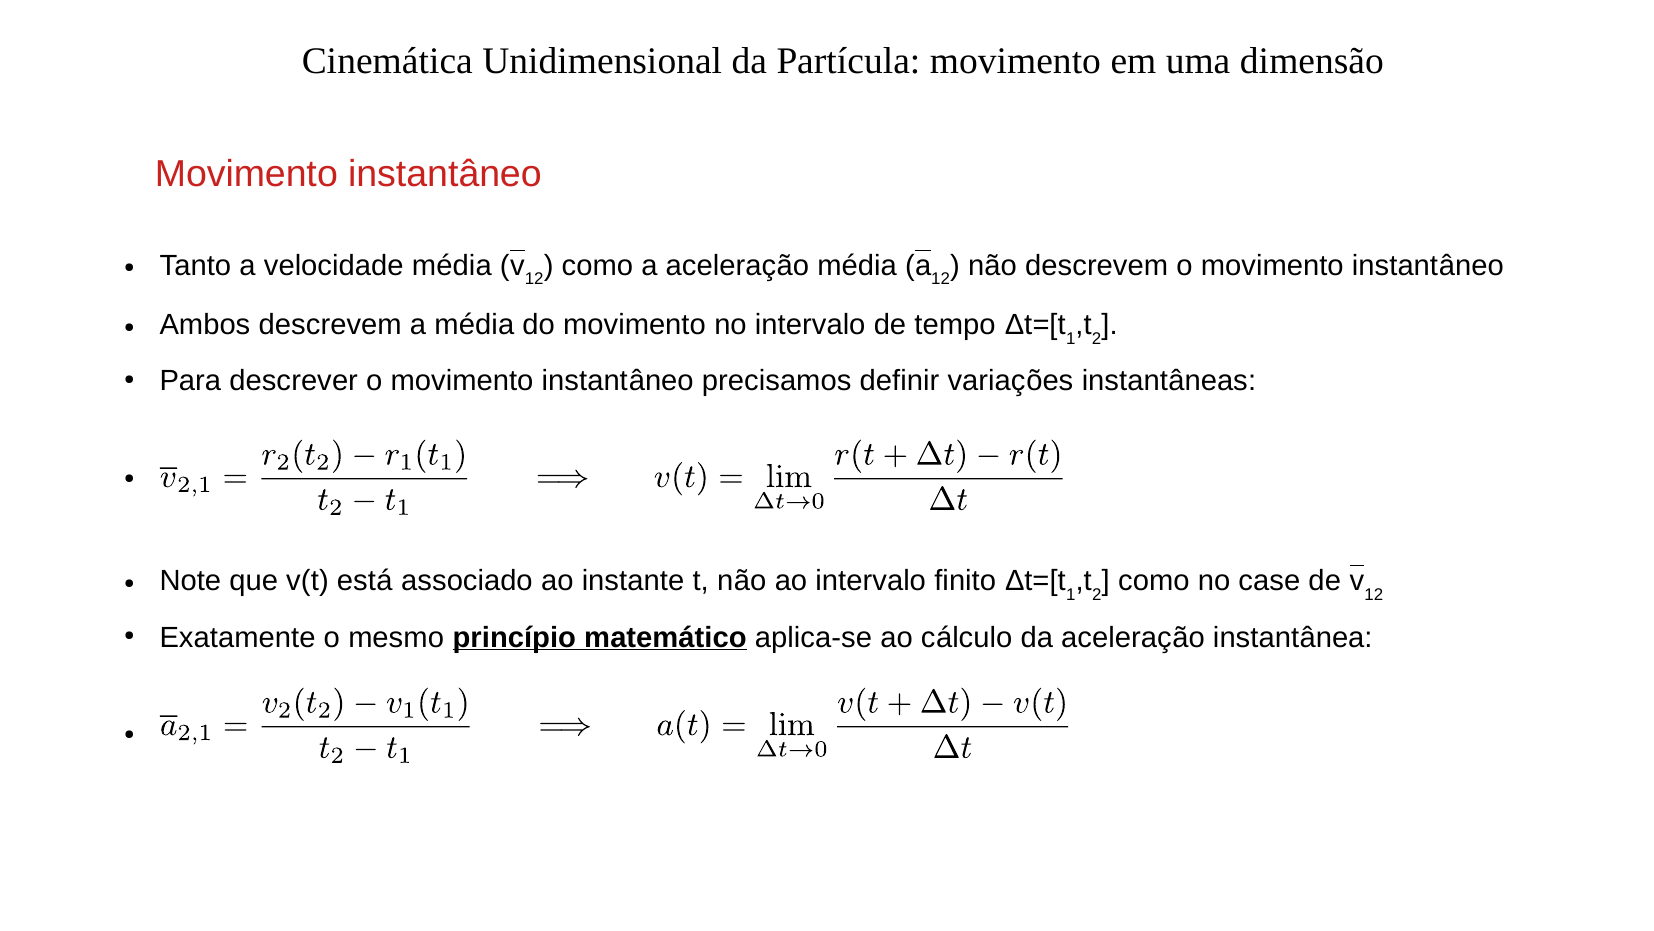

Cinemática Unidimensional da Partícula: movimento em uma dimensão
Movimento instantâneo
Tanto a velocidade média (v12) como a aceleração média (a12) não descrevem o movimento instantâneo
Ambos descrevem a média do movimento no intervalo de tempo Δt=[t1,t2].
Para descrever o movimento instantâneo precisamos definir variações instantâneas:
Note que v(t) está associado ao instante t, não ao intervalo finito Δt=[t1,t2] como no case de v12
Exatamente o mesmo princípio matemático aplica-se ao cálculo da aceleração instantânea: